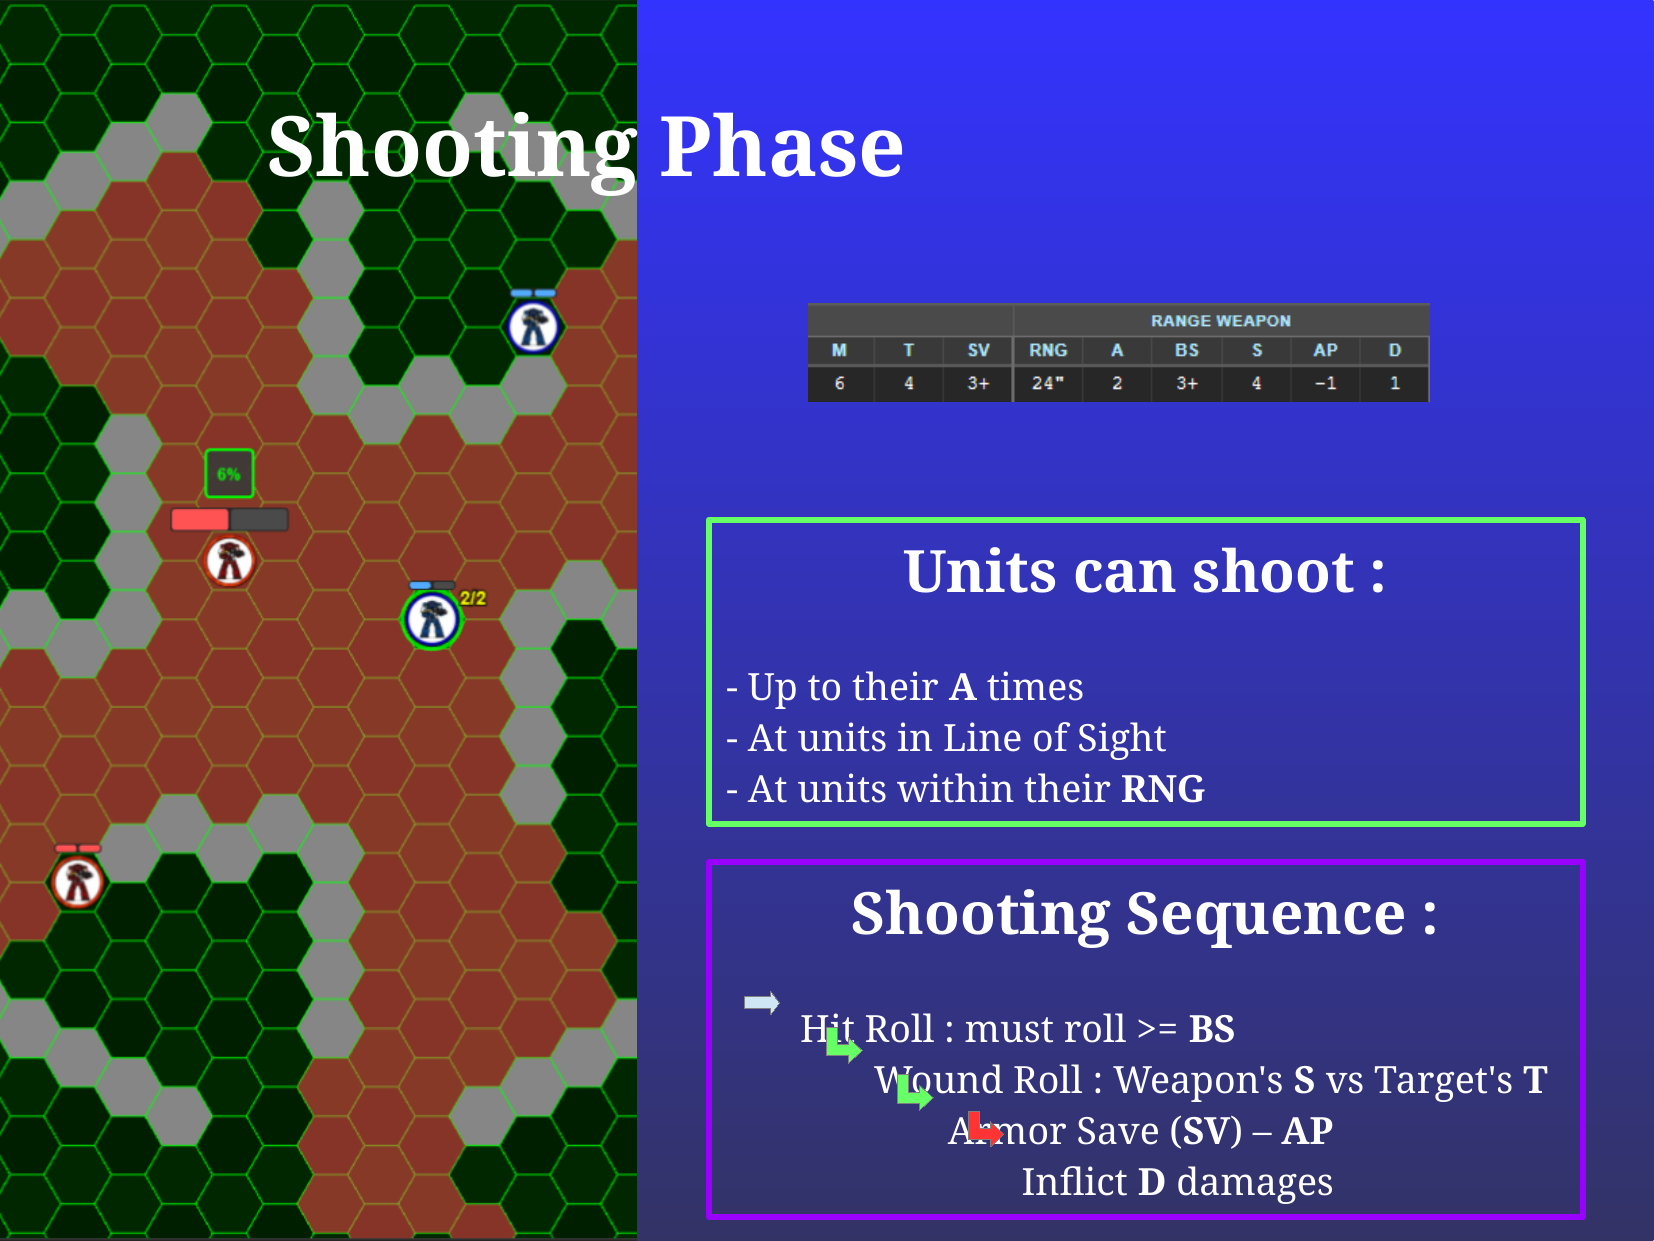

Shooting Phase
Units can shoot :
- Up to their A times
- At units in Line of Sight
- At units within their RNG
Shooting Sequence :
	Hit Roll : must roll >= BS
		Wound Roll : Weapon's S vs Target's T
			Armor Save (SV) – AP
				Inflict D damages